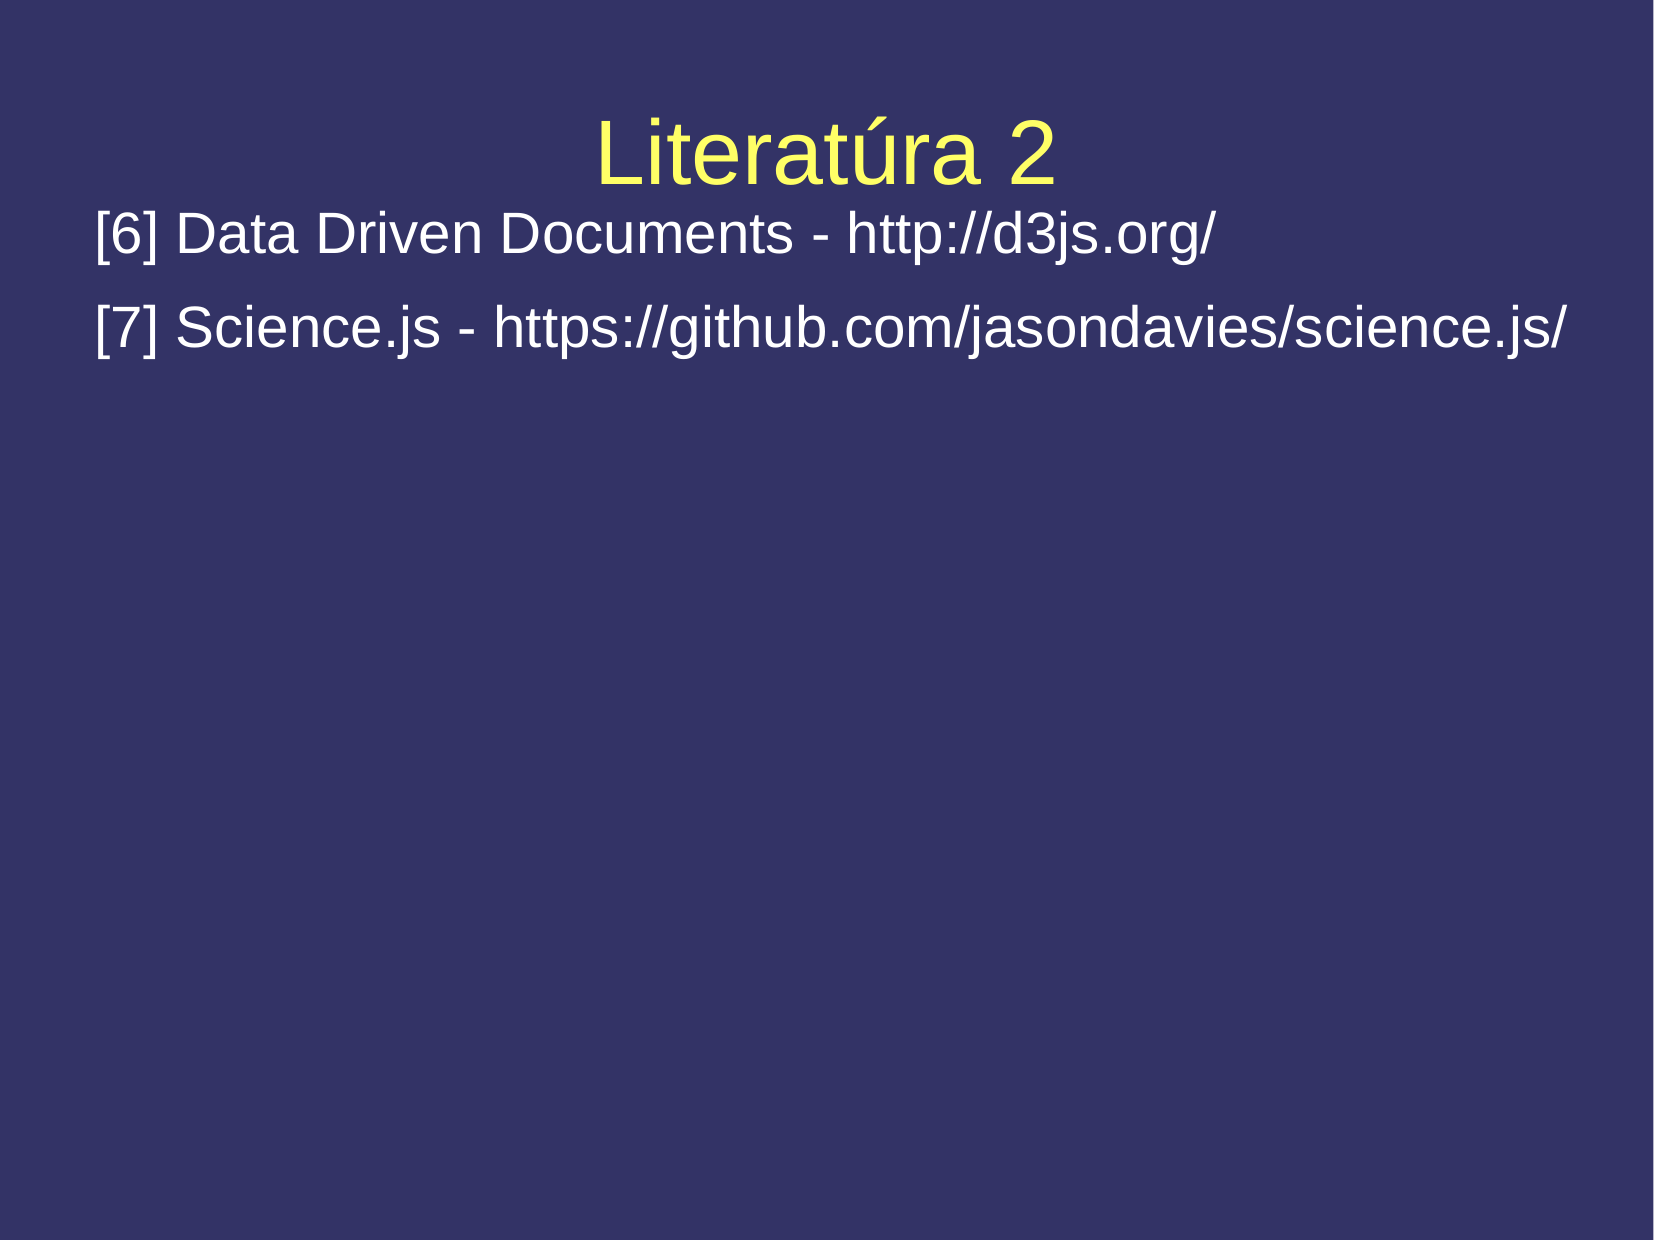

# Literatúra 2
[6] Data Driven Documents - http://d3js.org/
[7] Science.js - https://github.com/jasondavies/science.js/